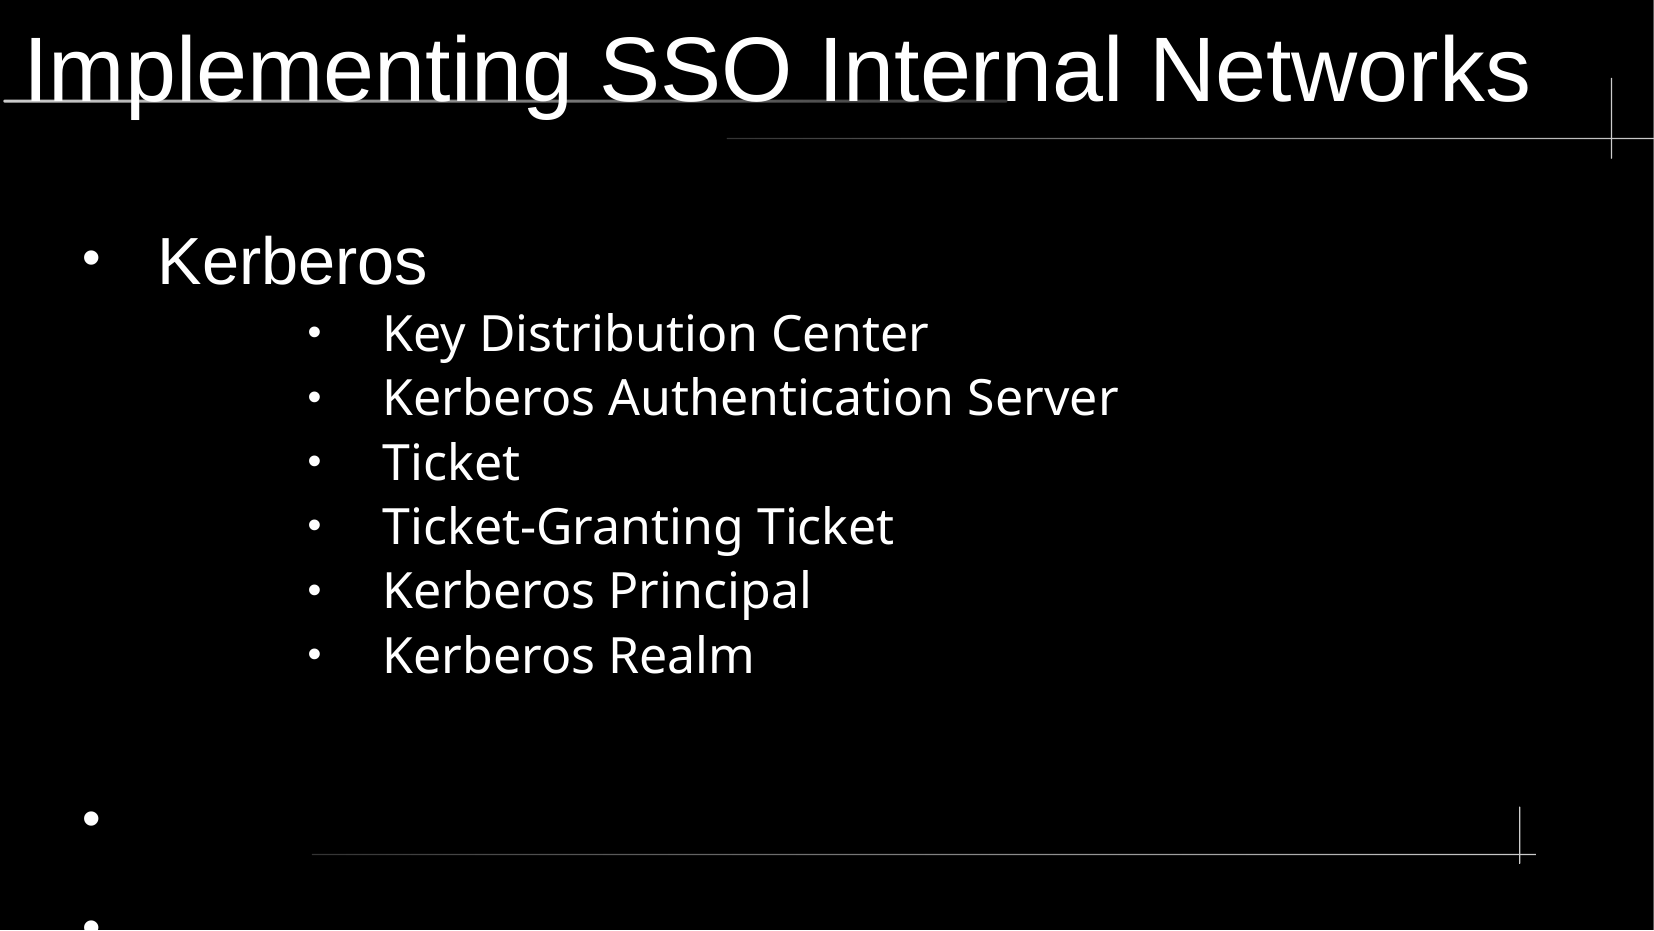

# Implementing SSO Internal Networks
Kerberos
Key Distribution Center
Kerberos Authentication Server
Ticket
Ticket-Granting Ticket
Kerberos Principal
Kerberos Realm